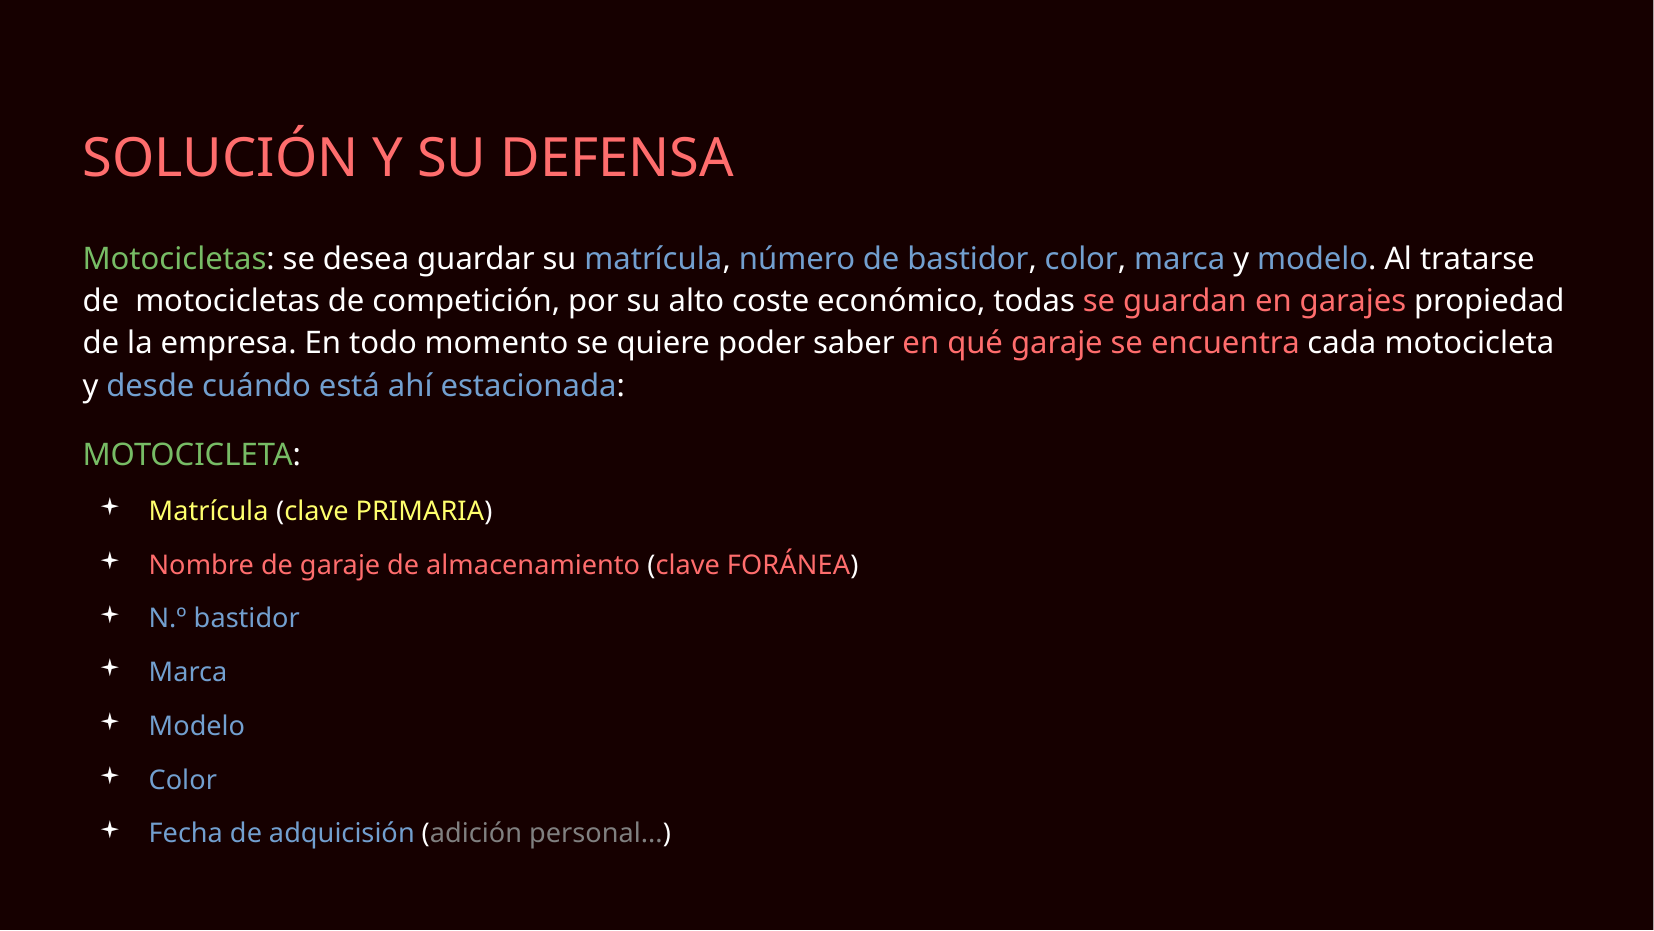

# SOLUCIÓN Y SU DEFENSA
Motocicletas: se desea guardar su matrícula, número de bastidor, color, marca y modelo. Al tratarse de motocicletas de competición, por su alto coste económico, todas se guardan en garajes propiedad de la empresa. En todo momento se quiere poder saber en qué garaje se encuentra cada motocicleta y desde cuándo está ahí estacionada:
MOTOCICLETA:
Matrícula (clave PRIMARIA)
Nombre de garaje de almacenamiento (clave FORÁNEA)
N.º bastidor
Marca
Modelo
Color
Fecha de adquicisión (adición personal...)